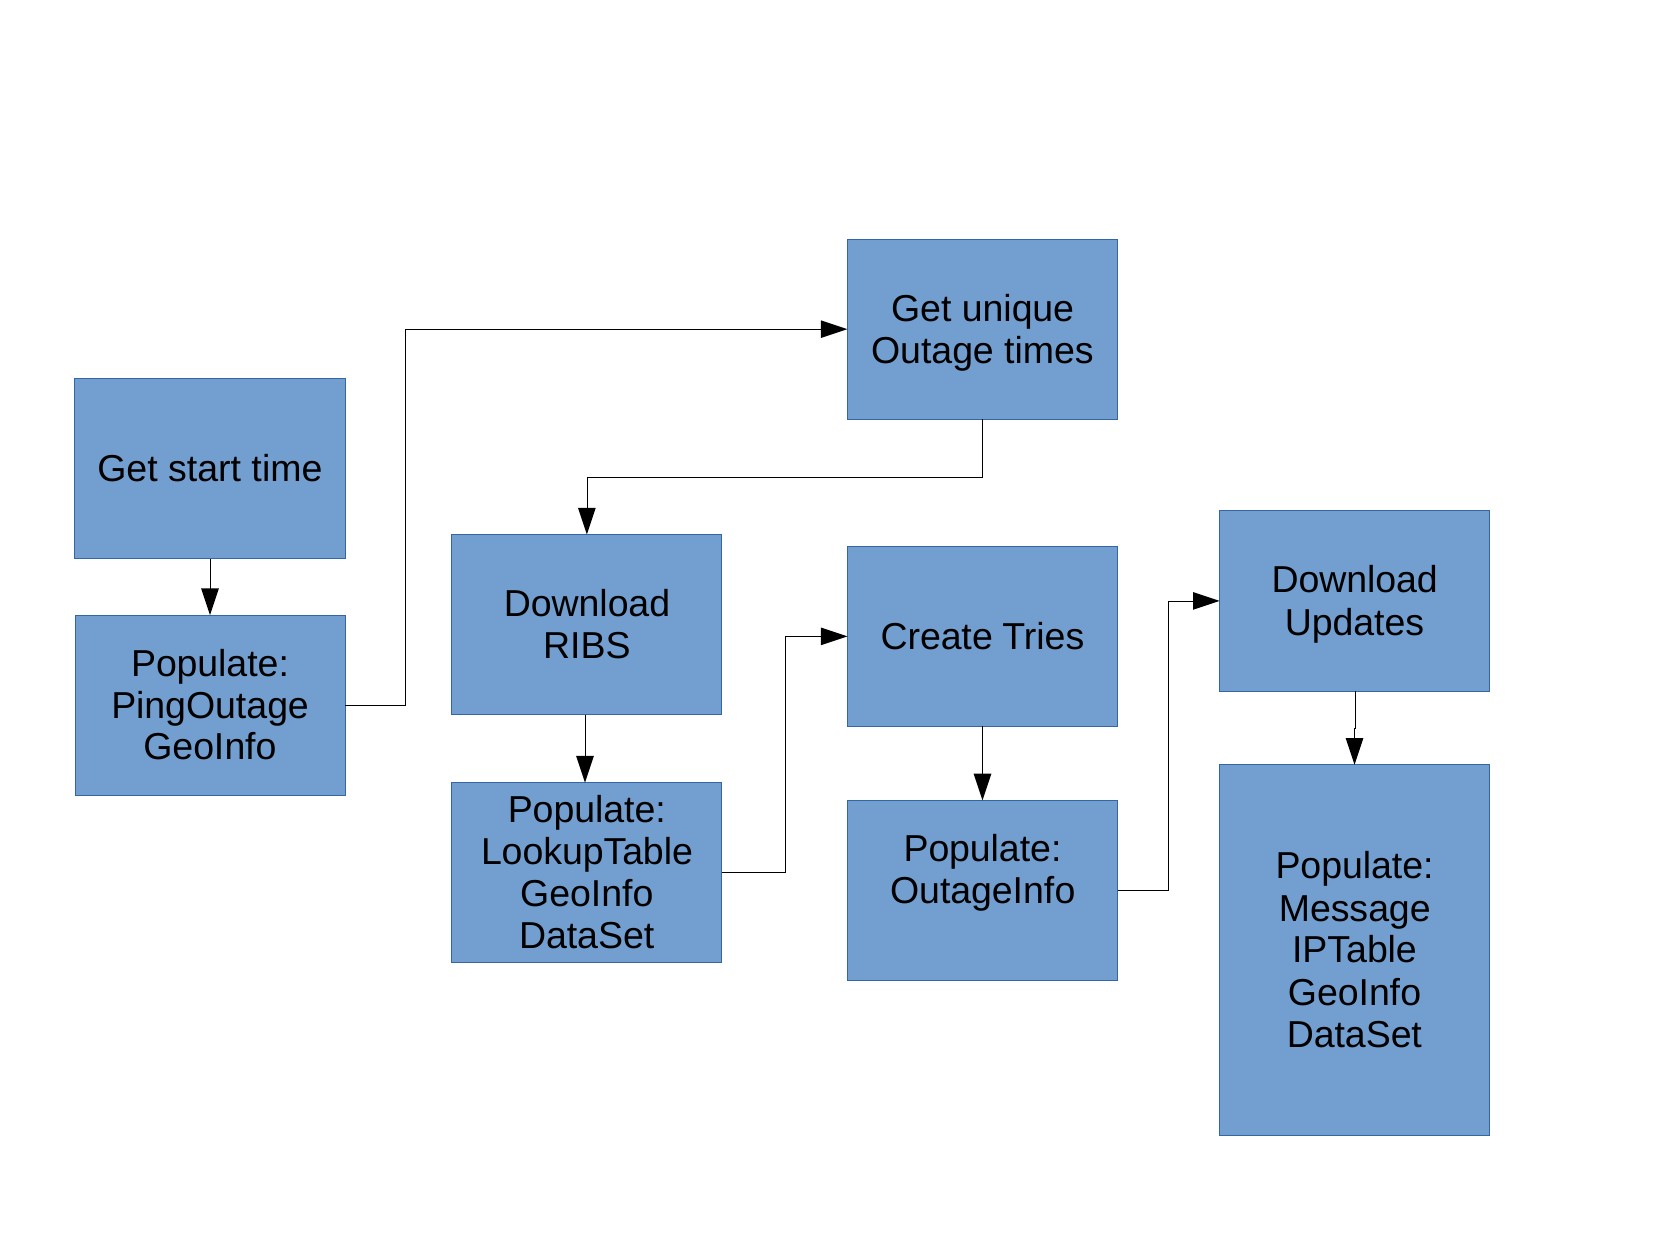

Get unique
Outage times
Get start time
Download
Updates
Download
RIBS
Create Tries
Populate:
PingOutage
GeoInfo
Populate:
Message
IPTable
GeoInfo
DataSet
Populate:
LookupTable
GeoInfo
DataSet
Populate:
OutageInfo